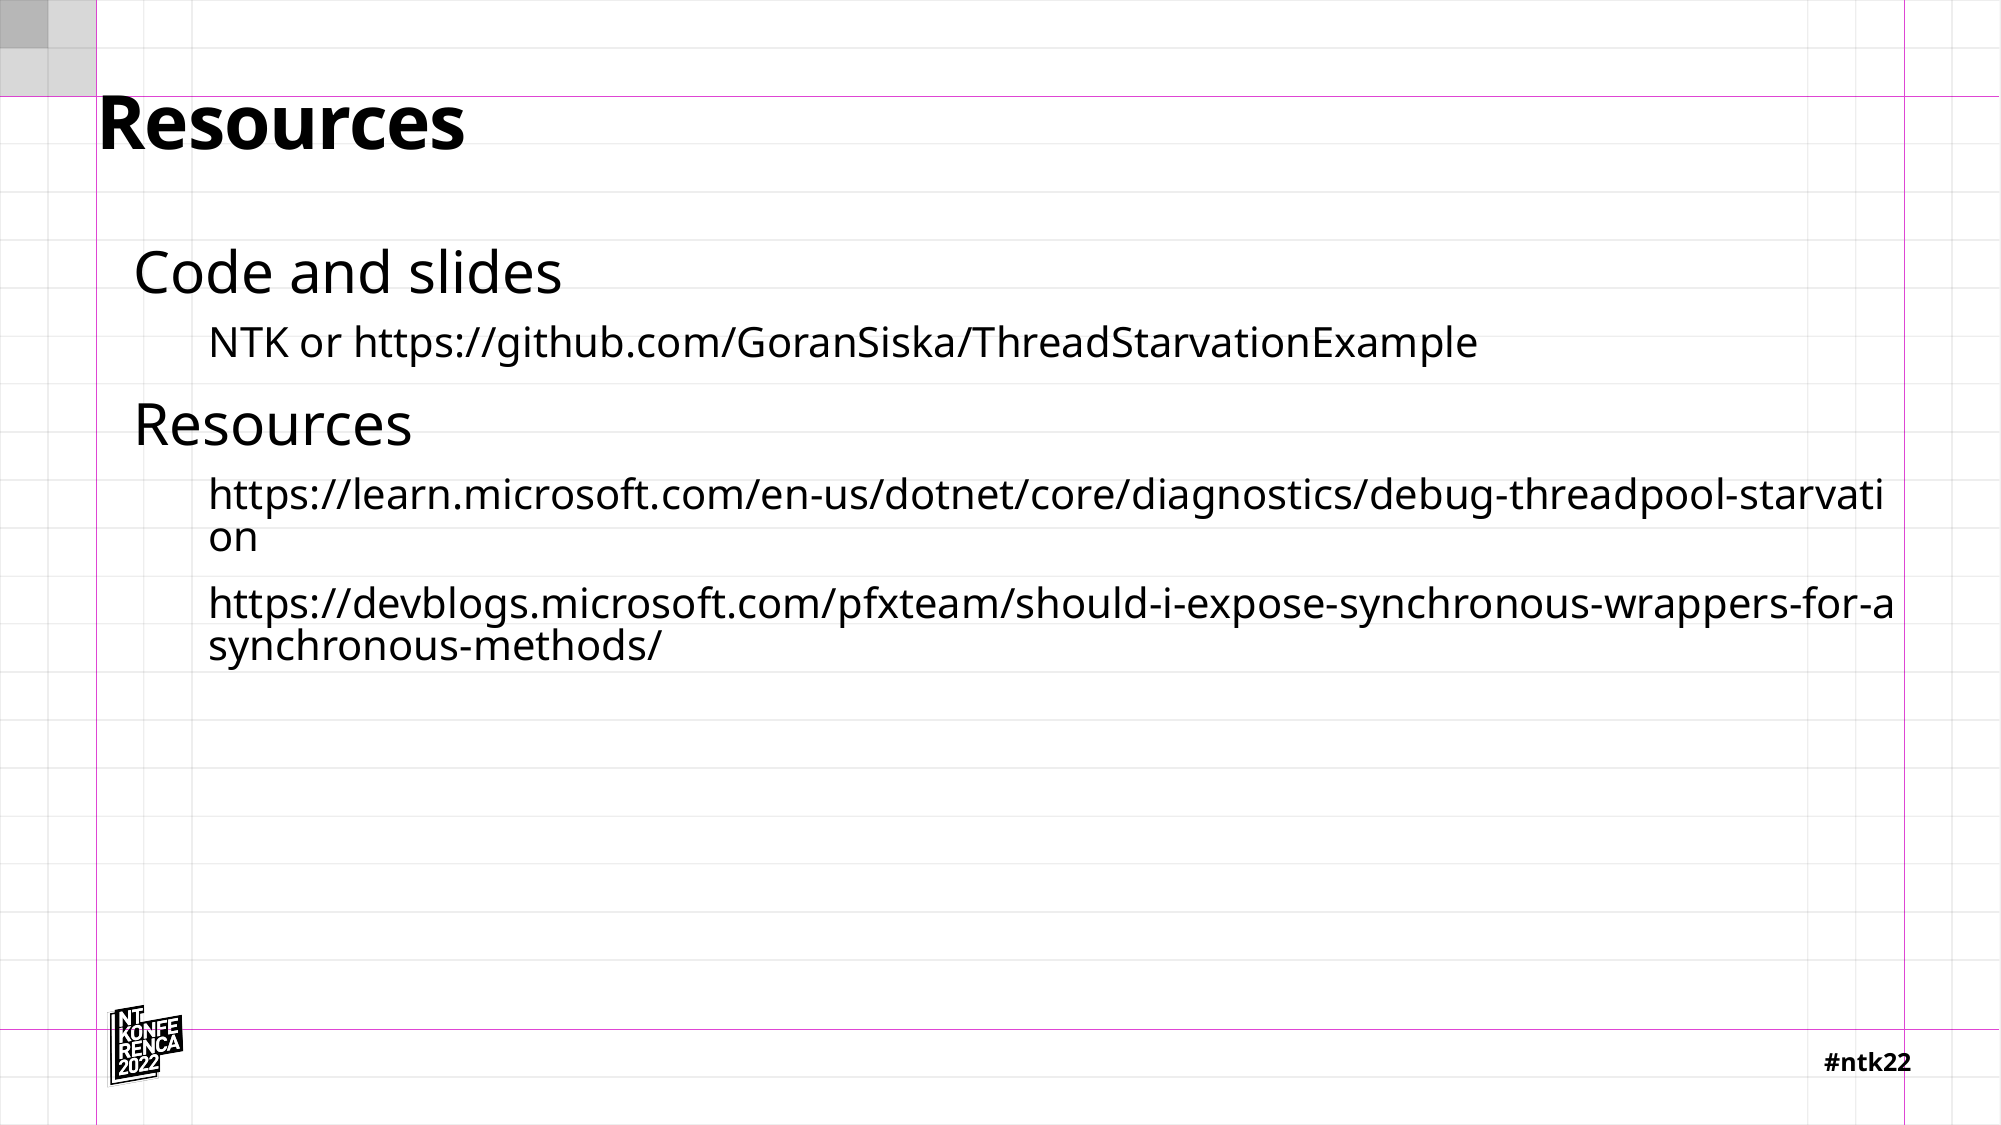

# Resources
Code and slides
NTK or https://github.com/GoranSiska/ThreadStarvationExample
Resources
https://learn.microsoft.com/en-us/dotnet/core/diagnostics/debug-threadpool-starvation
https://devblogs.microsoft.com/pfxteam/should-i-expose-synchronous-wrappers-for-asynchronous-methods/